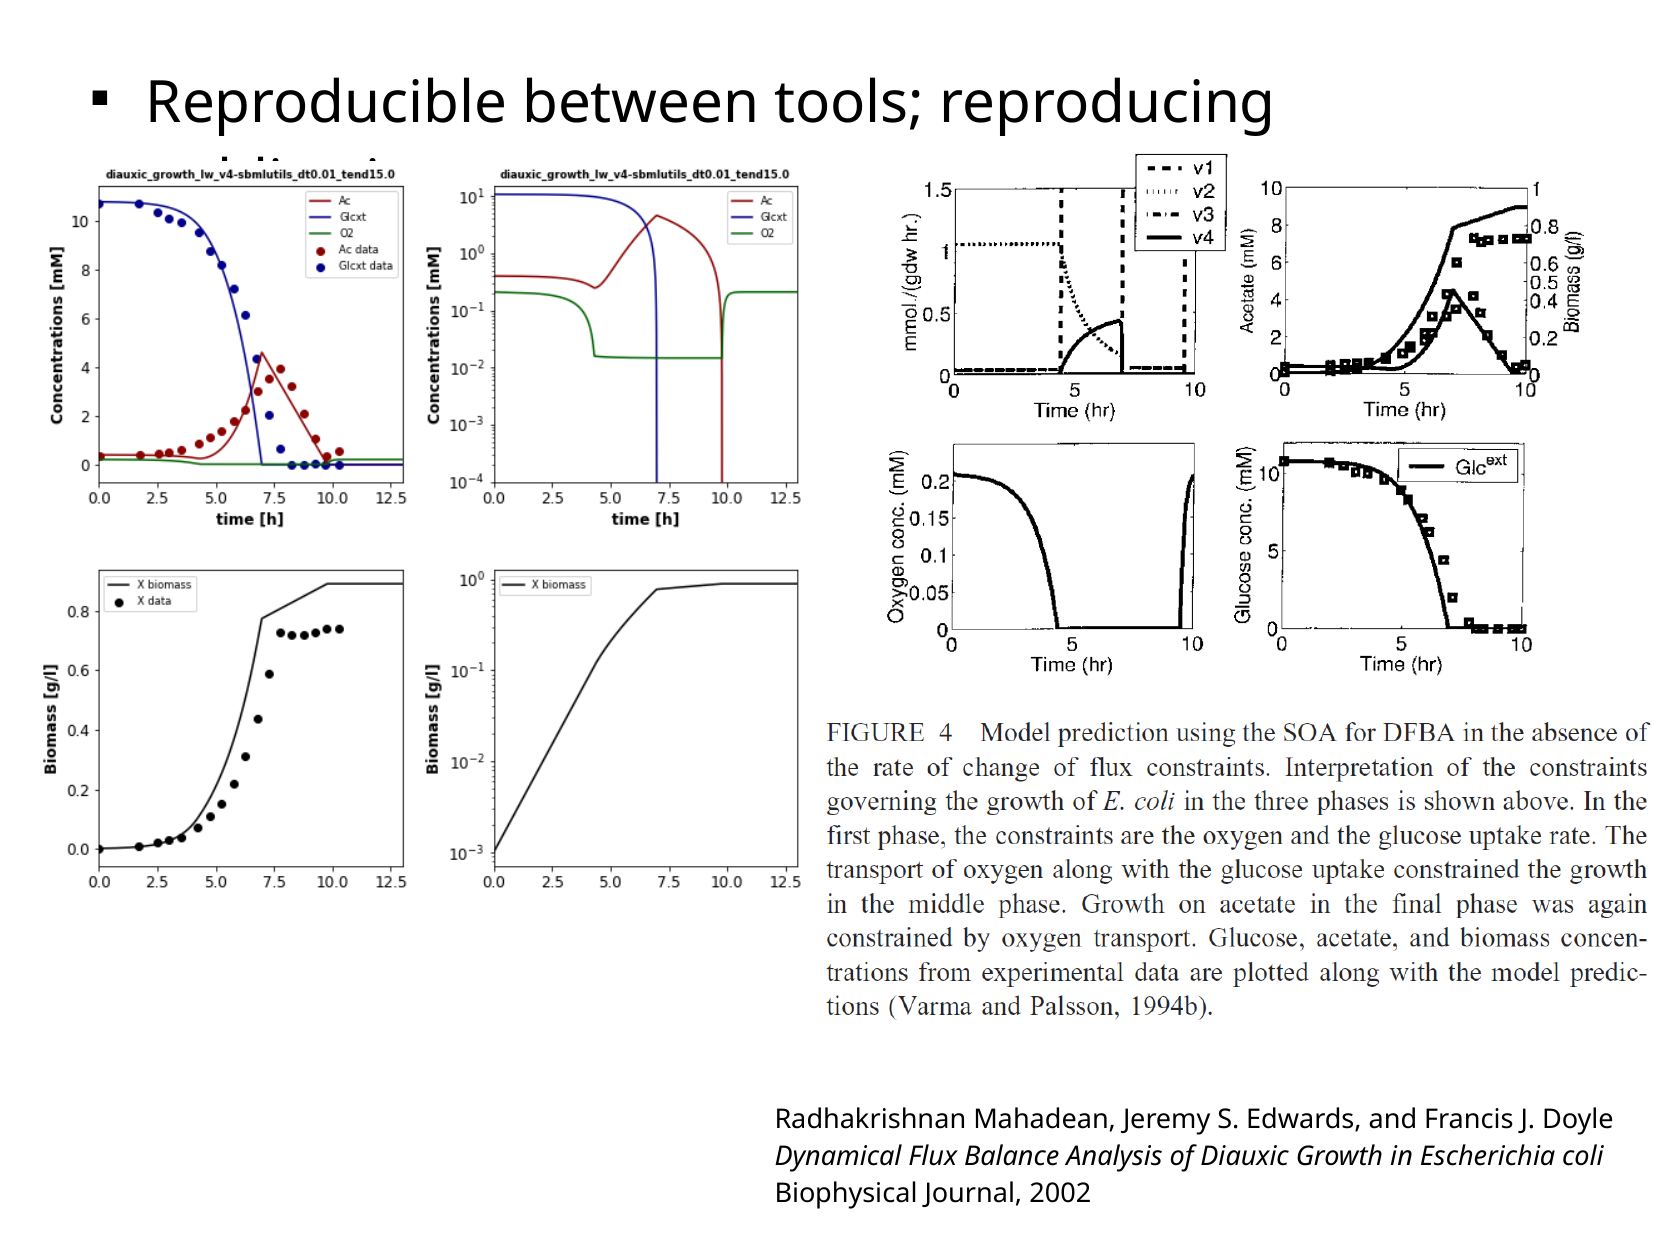

# Reproducible between tools; reproducing publication
Radhakrishnan Mahadean, Jeremy S. Edwards, and Francis J. Doyle
Dynamical Flux Balance Analysis of Diauxic Growth in Escherichia coli
Biophysical Journal, 2002